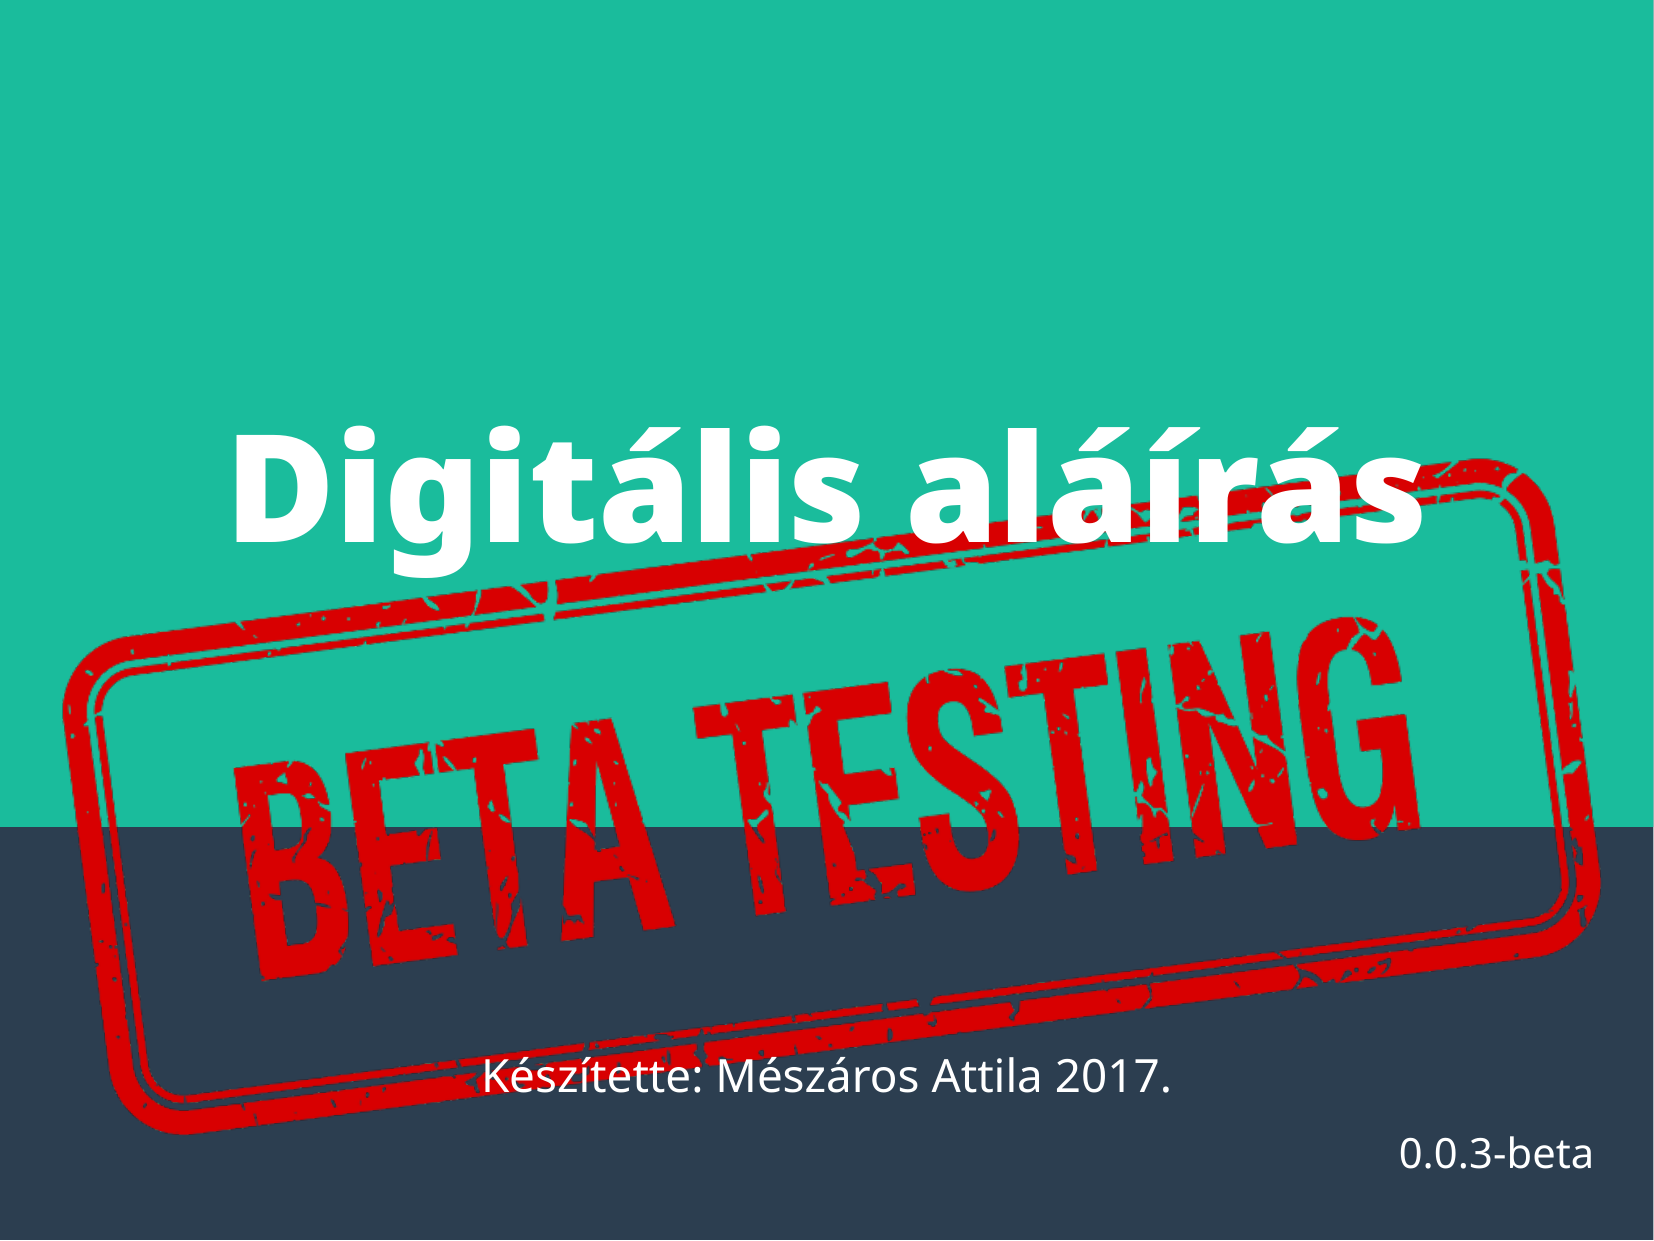

# Digitális aláírás
Készítette: Mészáros Attila 2017.
0.0.3-beta